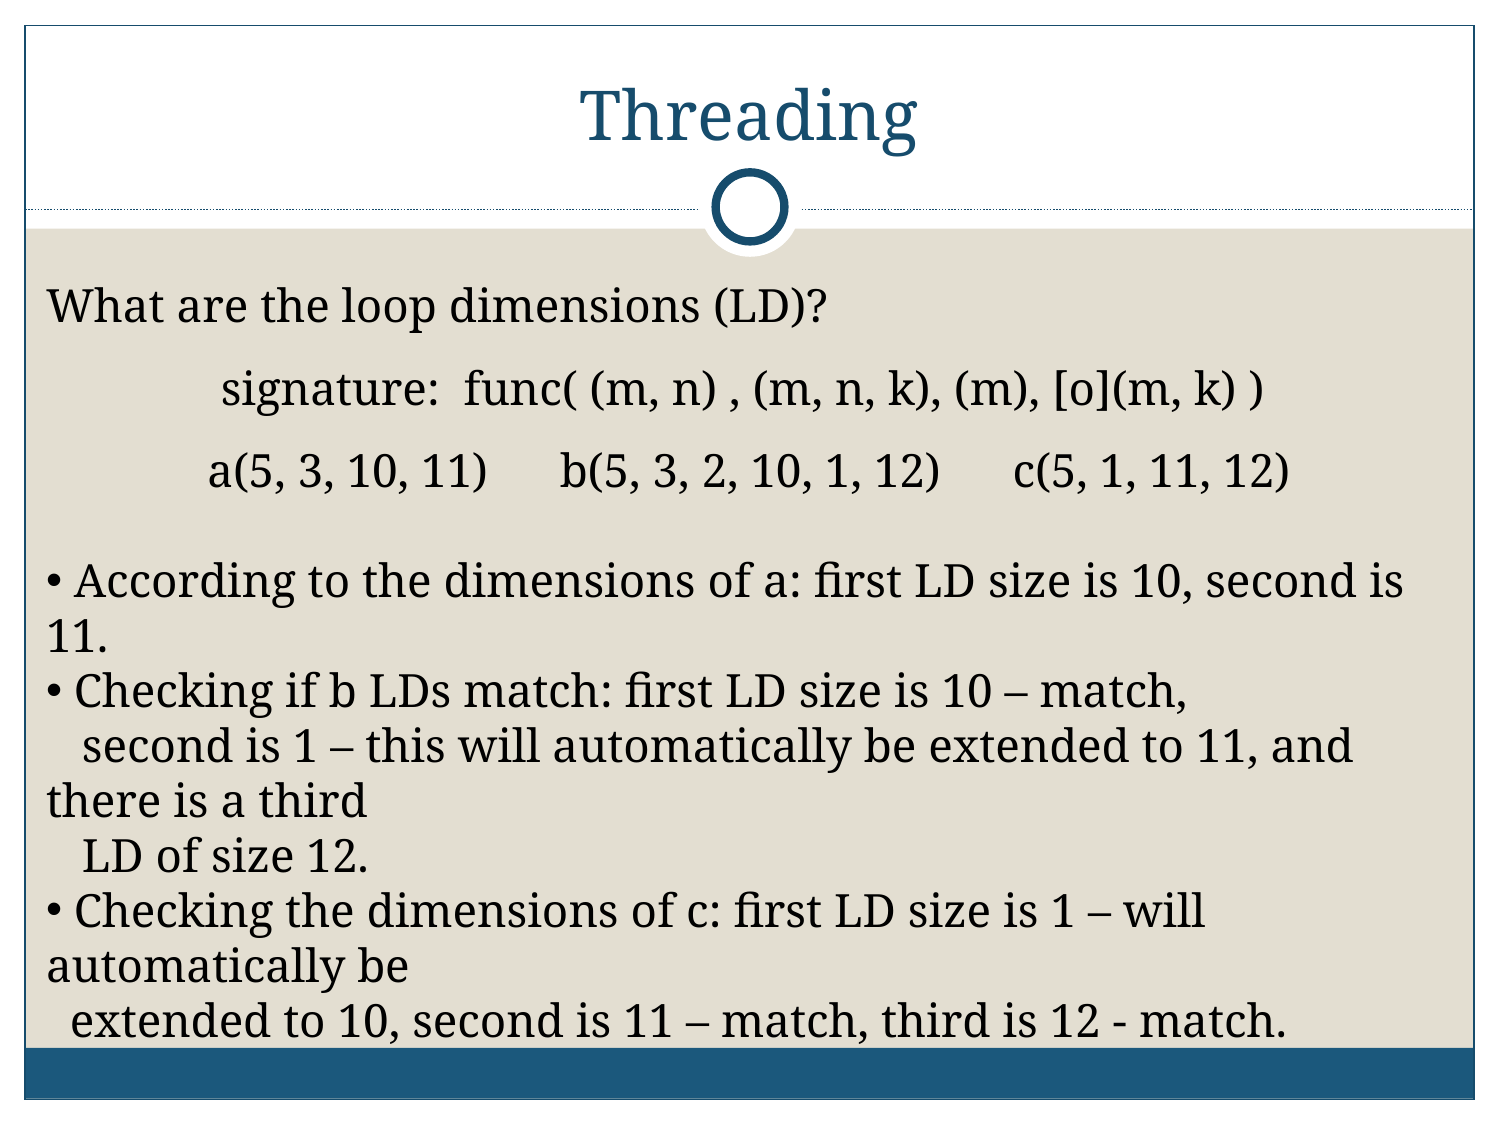

# Threading
What are the loop dimensions (LD)?
signature: func( (m, n) , (m, n, k), (m), [o](m, k) )
a(5, 3, 10, 11) b(5, 3, 2, 10, 1, 12) c(5, 1, 11, 12)
 According to the dimensions of a: first LD size is 10, second is 11.
 Checking if b LDs match: first LD size is 10 – match,
 second is 1 – this will automatically be extended to 11, and there is a third
 LD of size 12.
 Checking the dimensions of c: first LD size is 1 – will automatically be
 extended to 10, second is 11 – match, third is 12 - match.